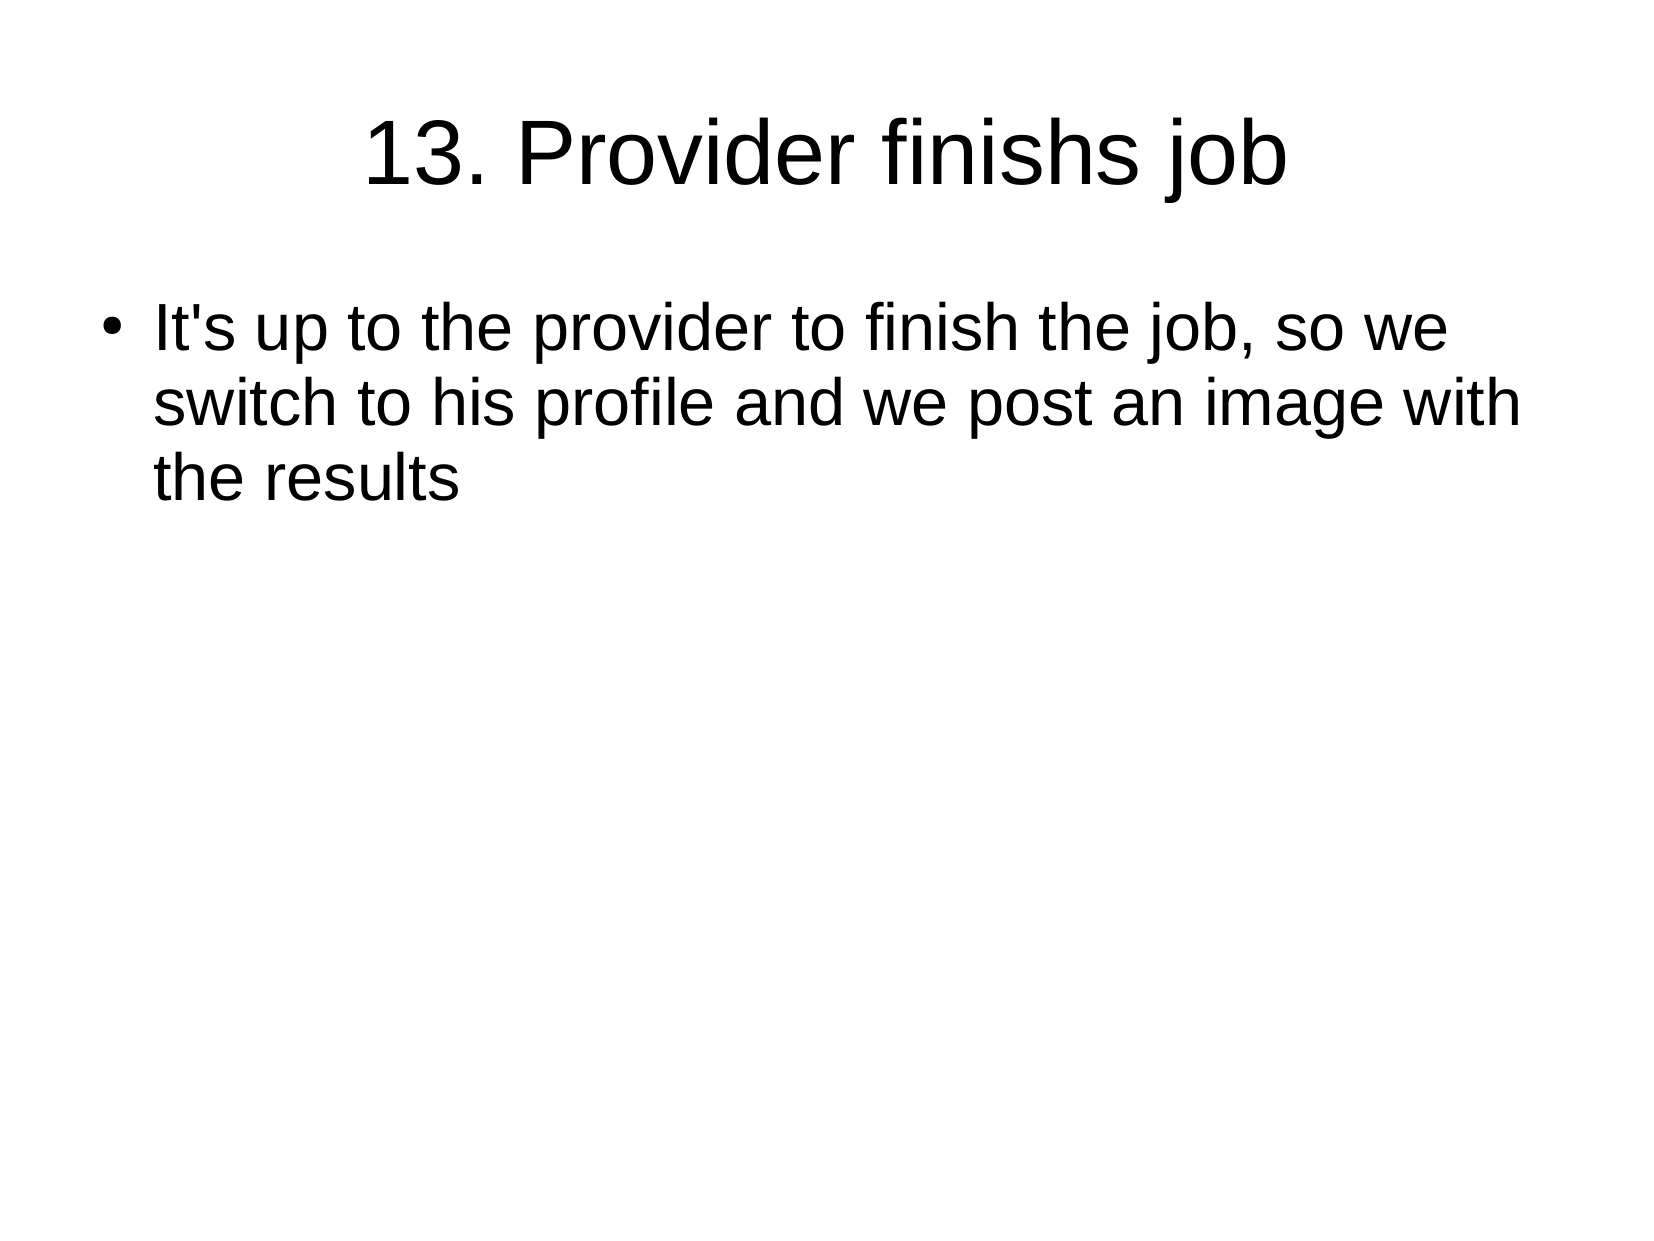

# 13. Provider finishs job
It's up to the provider to finish the job, so we switch to his profile and we post an image with the results